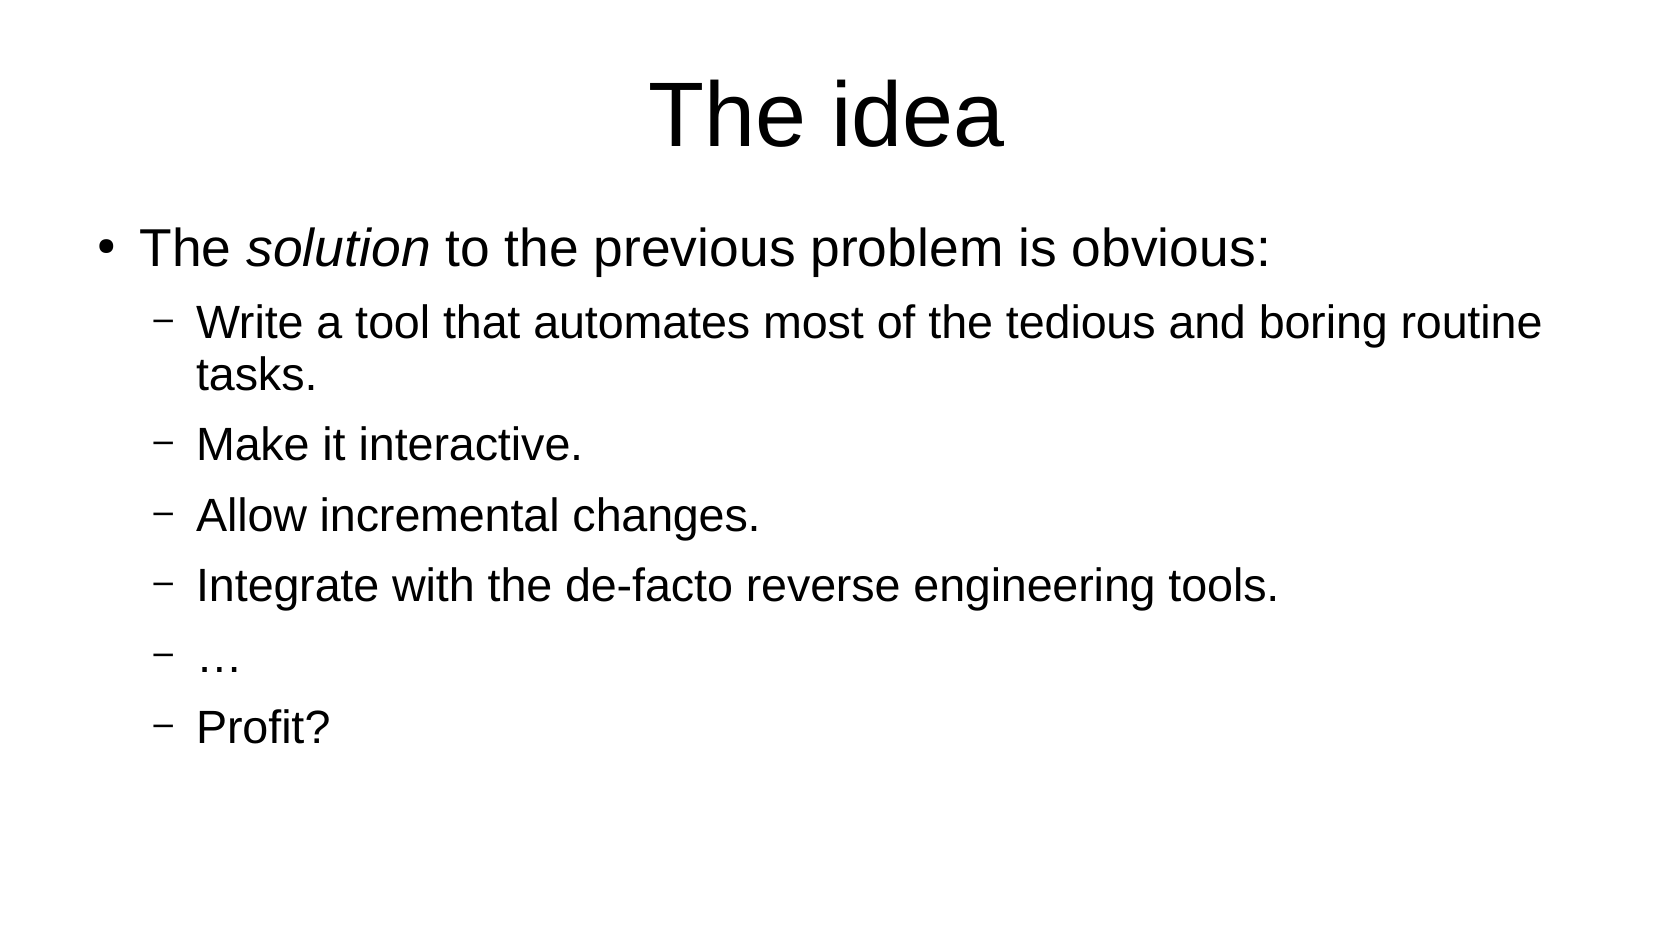

# The idea
The solution to the previous problem is obvious:
Write a tool that automates most of the tedious and boring routine tasks.
Make it interactive.
Allow incremental changes.
Integrate with the de-facto reverse engineering tools.
…
Profit?